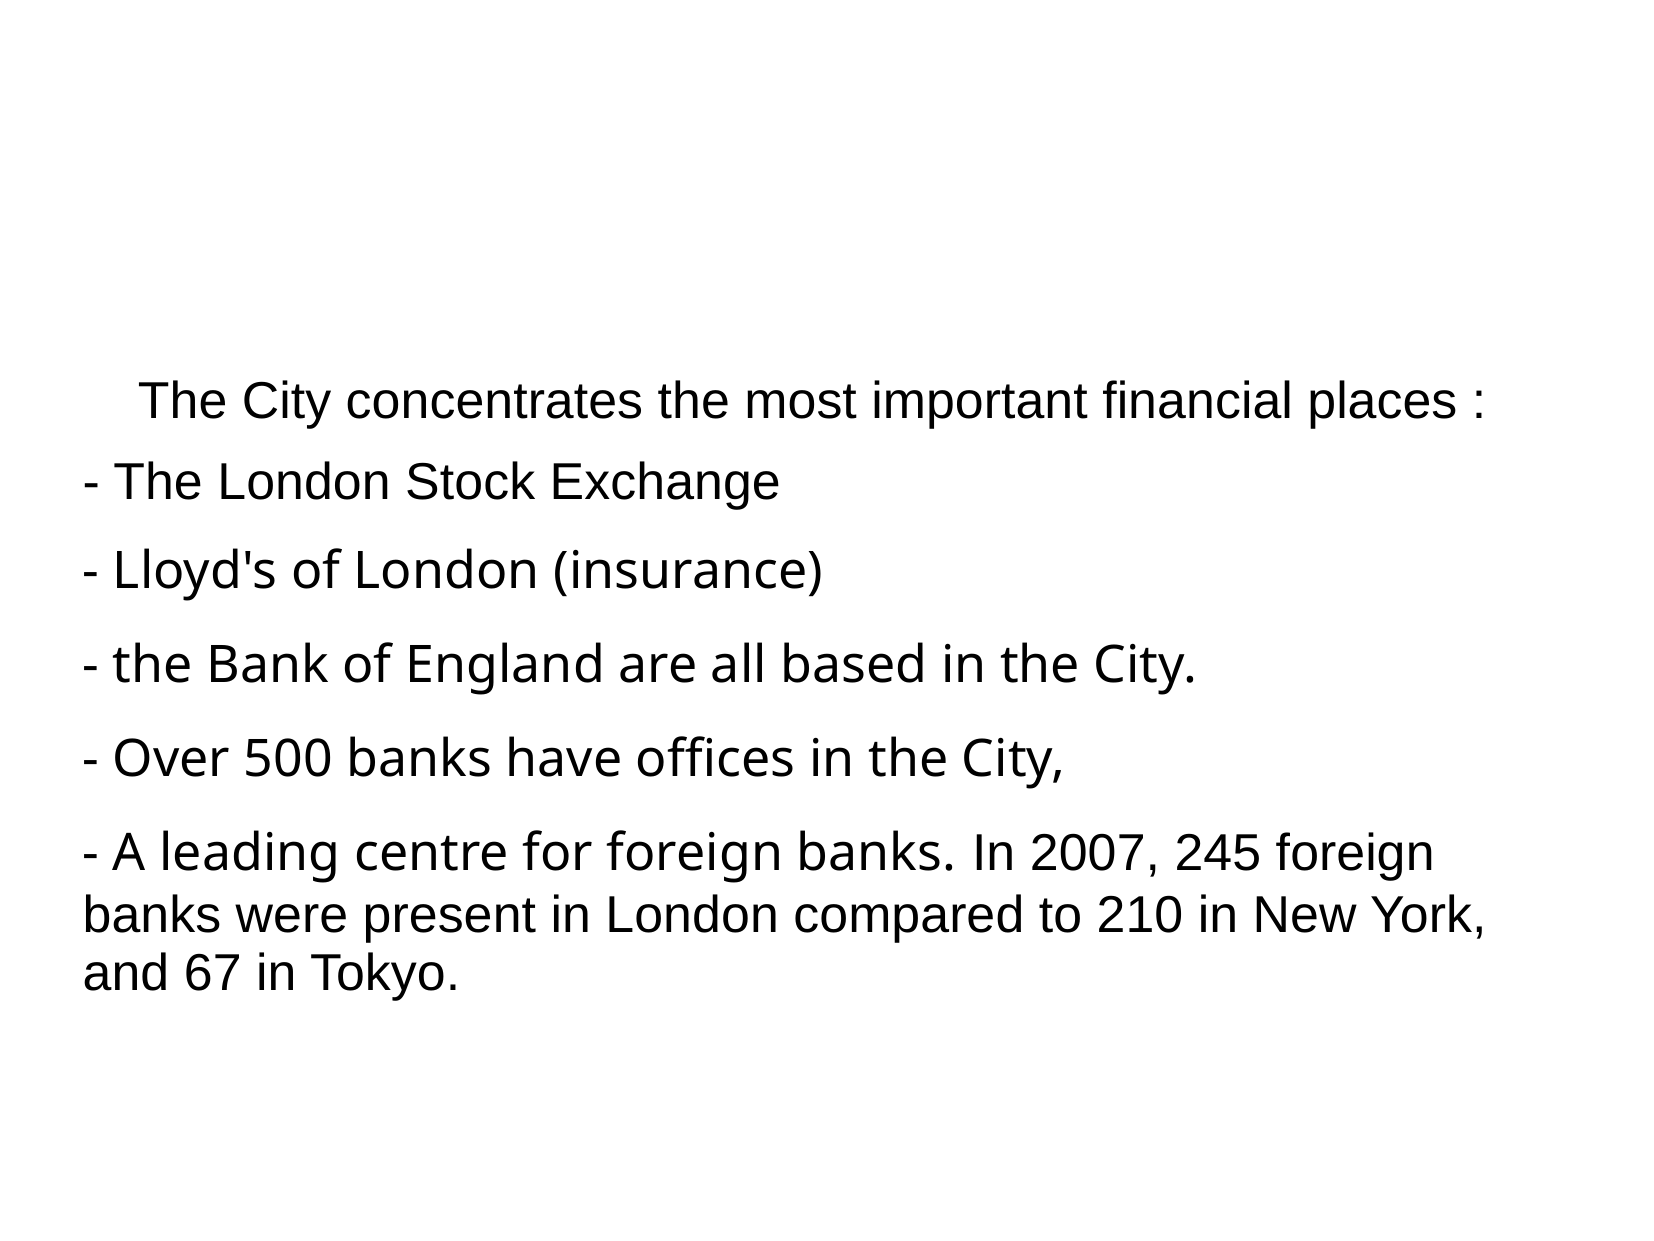

#
The City concentrates the most important financial places :
- The London Stock Exchange
- Lloyd's of London (insurance)
- the Bank of England are all based in the City.
- Over 500 banks have offices in the City,
- A leading centre for foreign banks. In 2007, 245 foreign banks were present in London compared to 210 in New York, and 67 in Tokyo.